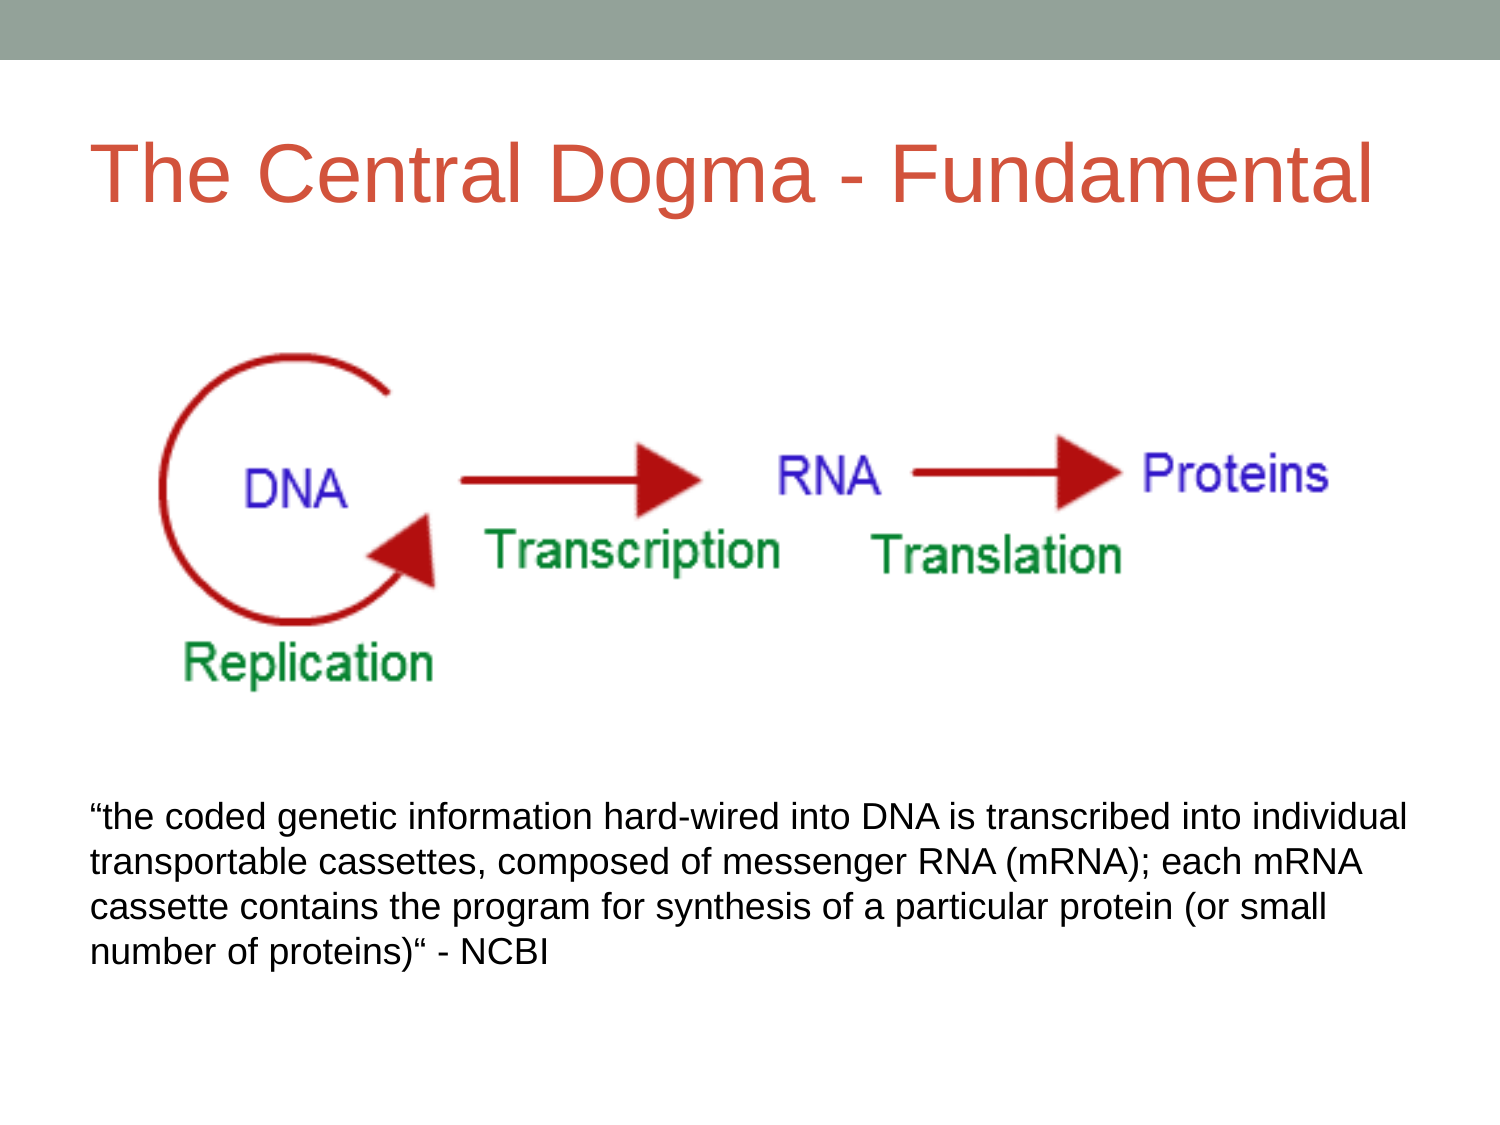

The Central Dogma - Fundamental
“the coded genetic information hard-wired into DNA is transcribed into individual transportable cassettes, composed of messenger RNA (mRNA); each mRNA cassette contains the program for synthesis of a particular protein (or small number of proteins)“ - NCBI